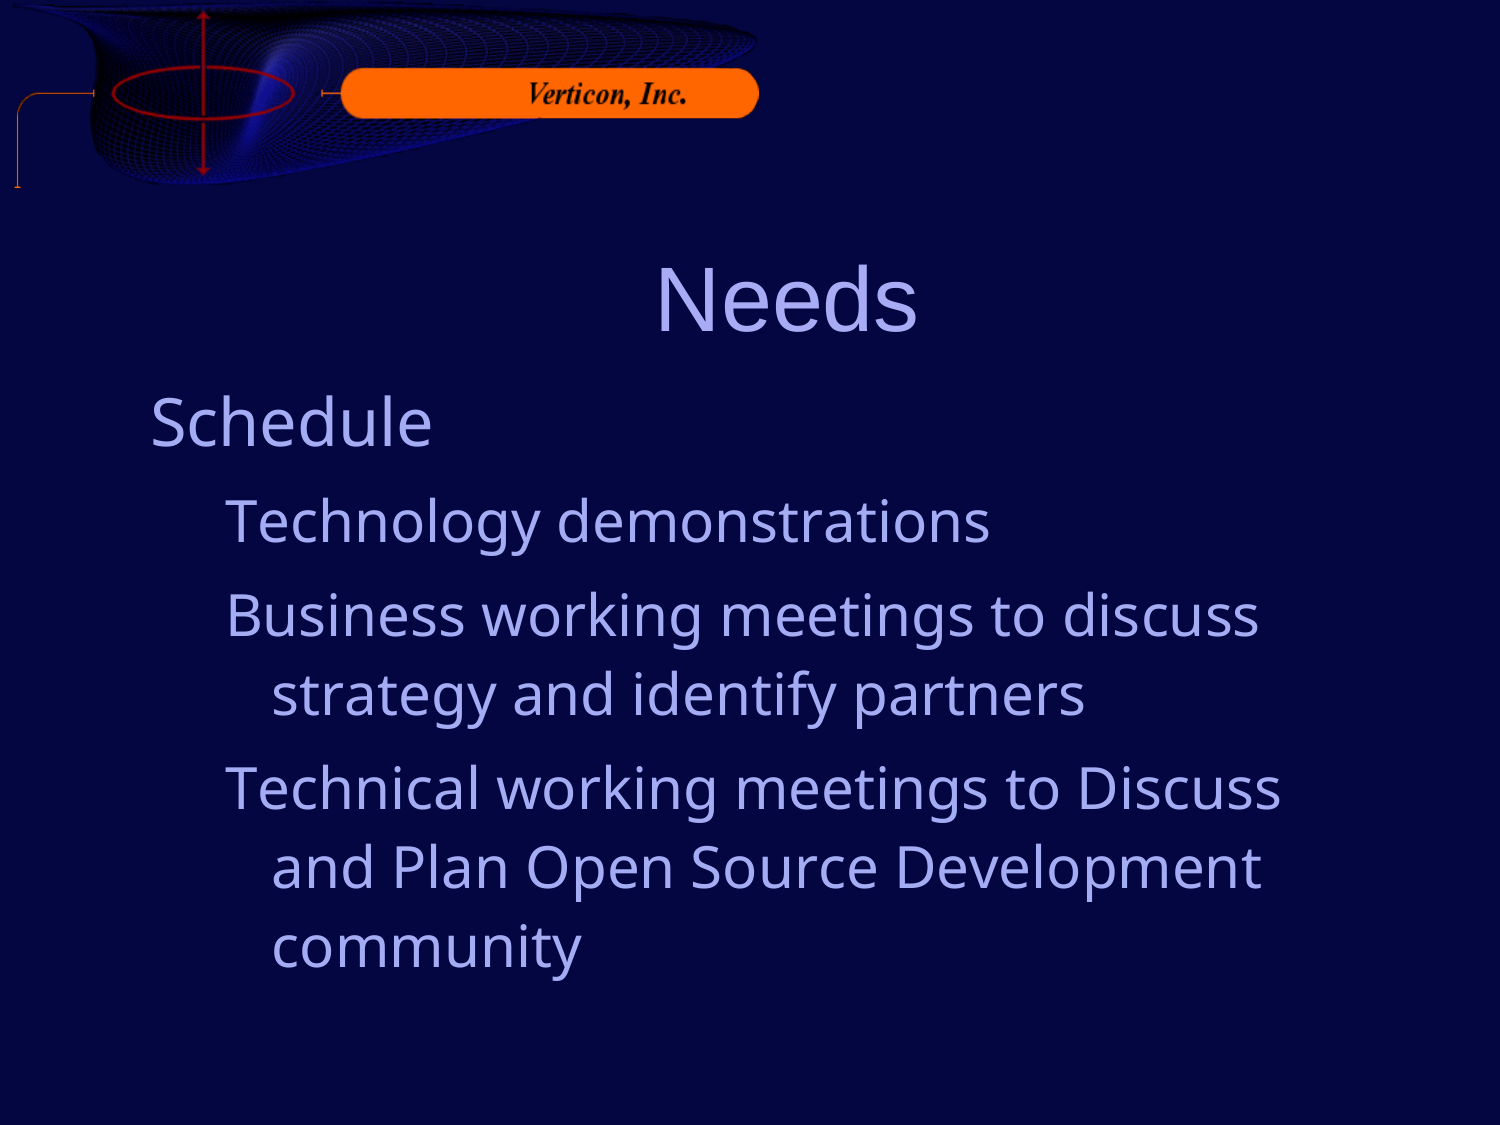

# Needs
Schedule
Technology demonstrations
Business working meetings to discuss strategy and identify partners
Technical working meetings to Discuss and Plan Open Source Development community